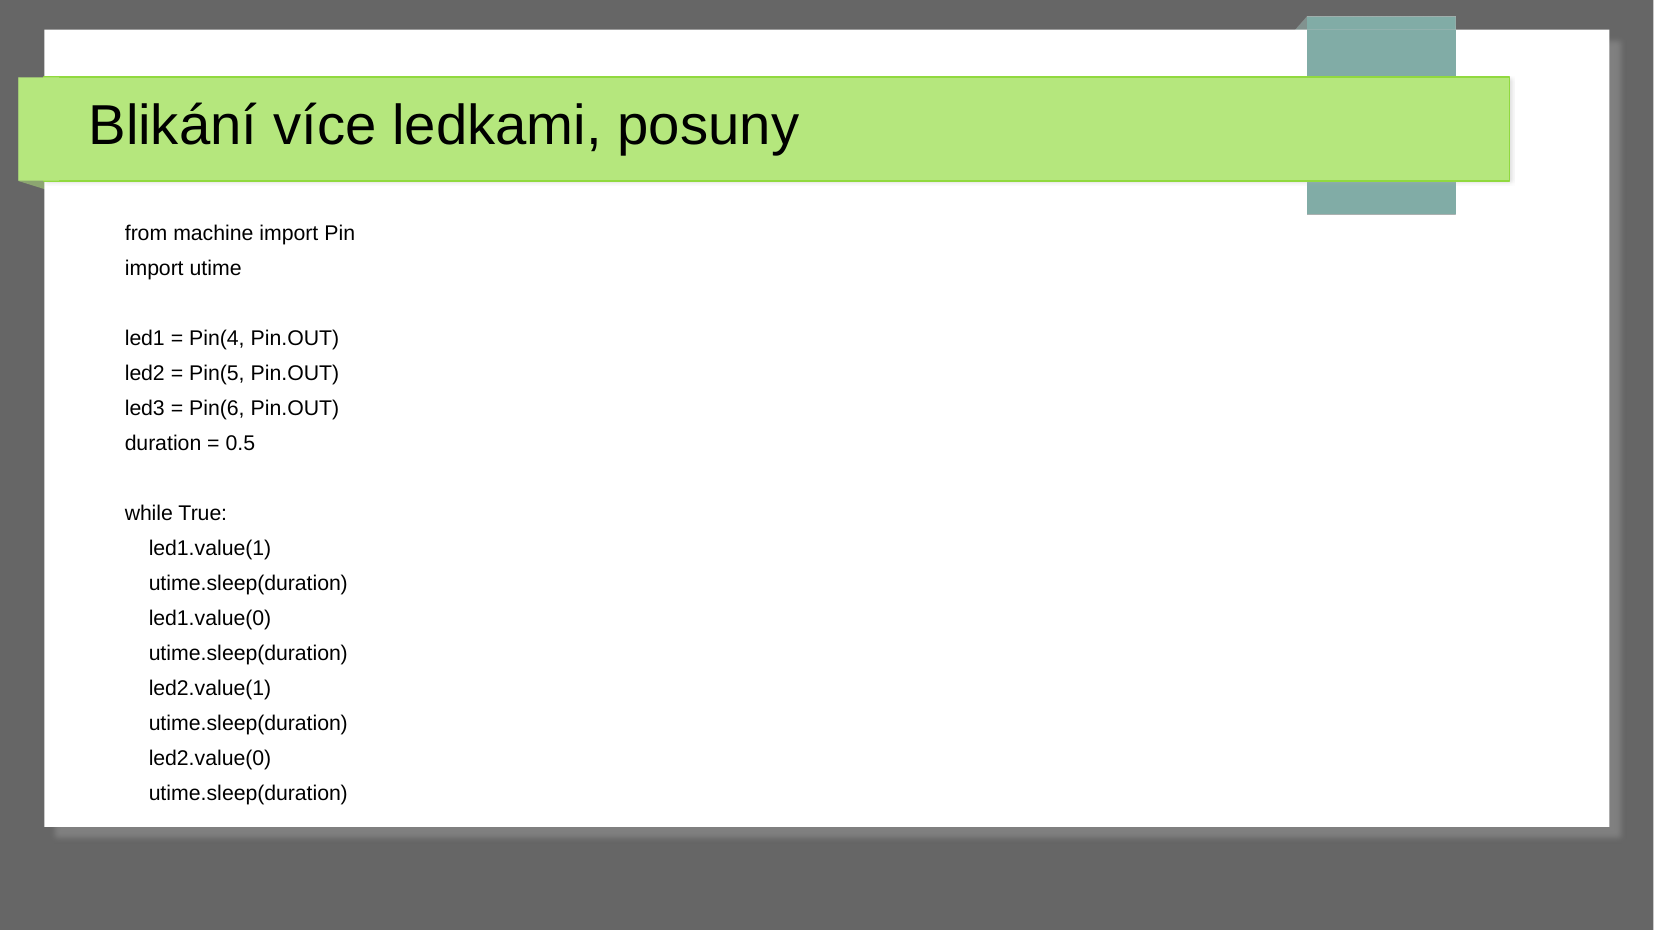

# Blikání více ledkami, posuny
from machine import Pin
import utime
led1 = Pin(4, Pin.OUT)
led2 = Pin(5, Pin.OUT)
led3 = Pin(6, Pin.OUT)
duration = 0.5
while True:
 led1.value(1)
 utime.sleep(duration)
 led1.value(0)
 utime.sleep(duration)
 led2.value(1)
 utime.sleep(duration)
 led2.value(0)
 utime.sleep(duration)